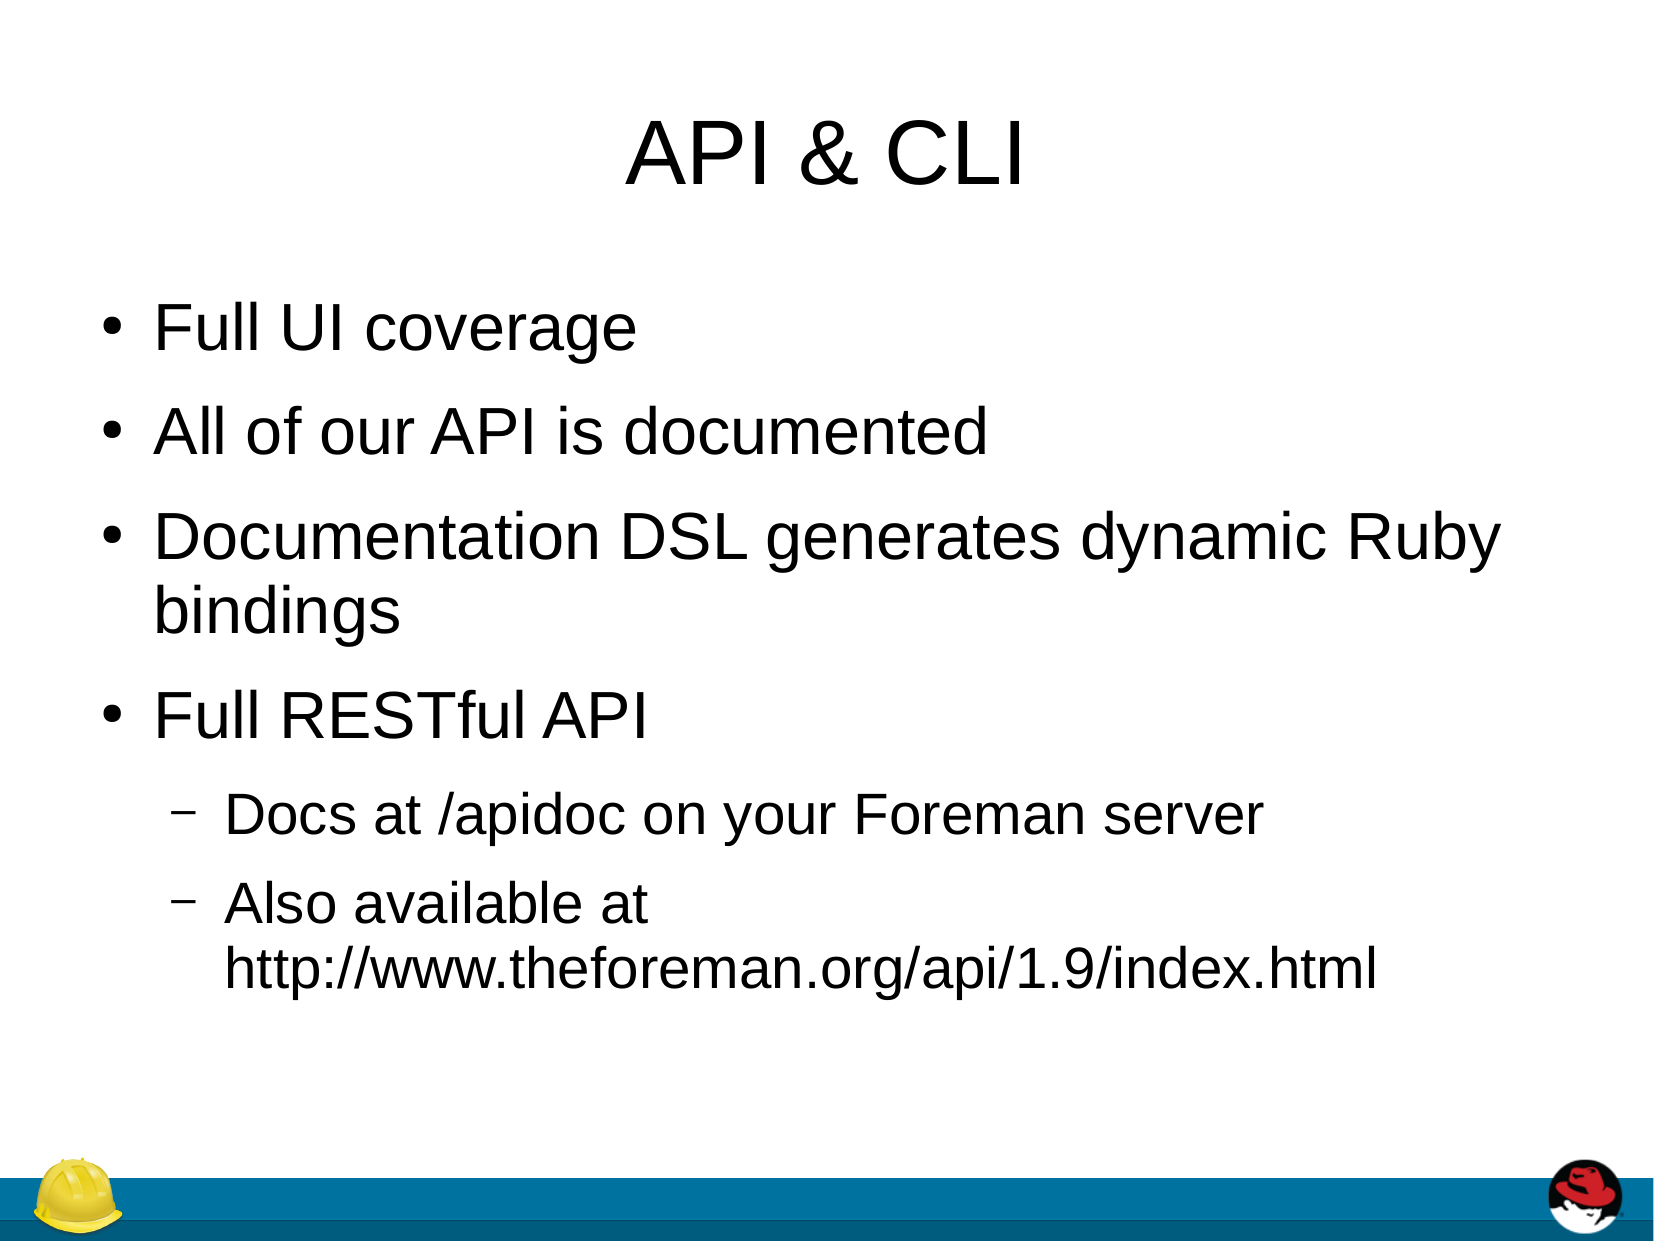

# API & CLI
Full UI coverage
All of our API is documented
Documentation DSL generates dynamic Ruby bindings
Full RESTful API
Docs at /apidoc on your Foreman server
Also available at http://www.theforeman.org/api/1.9/index.html